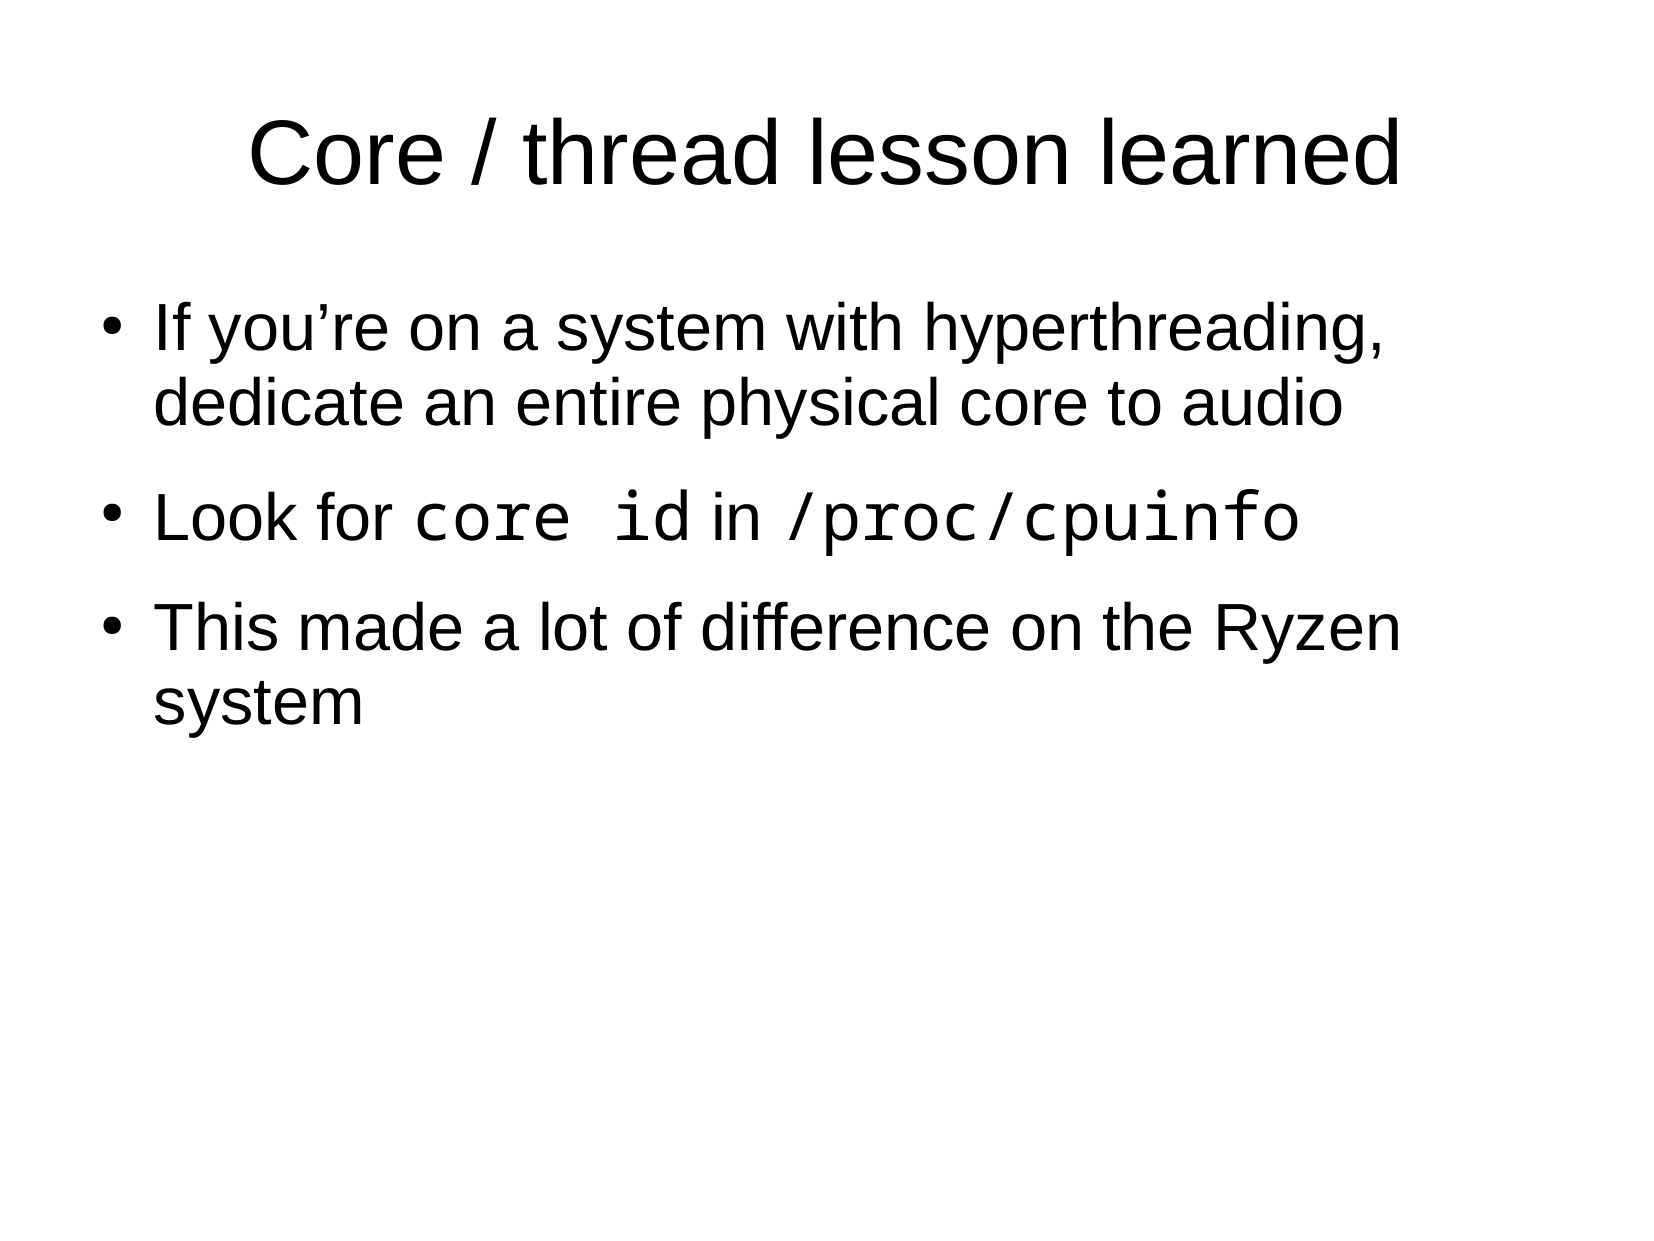

# Core / thread lesson learned
If you’re on a system with hyperthreading, dedicate an entire physical core to audio
Look for core id in /proc/cpuinfo
This made a lot of difference on the Ryzen system